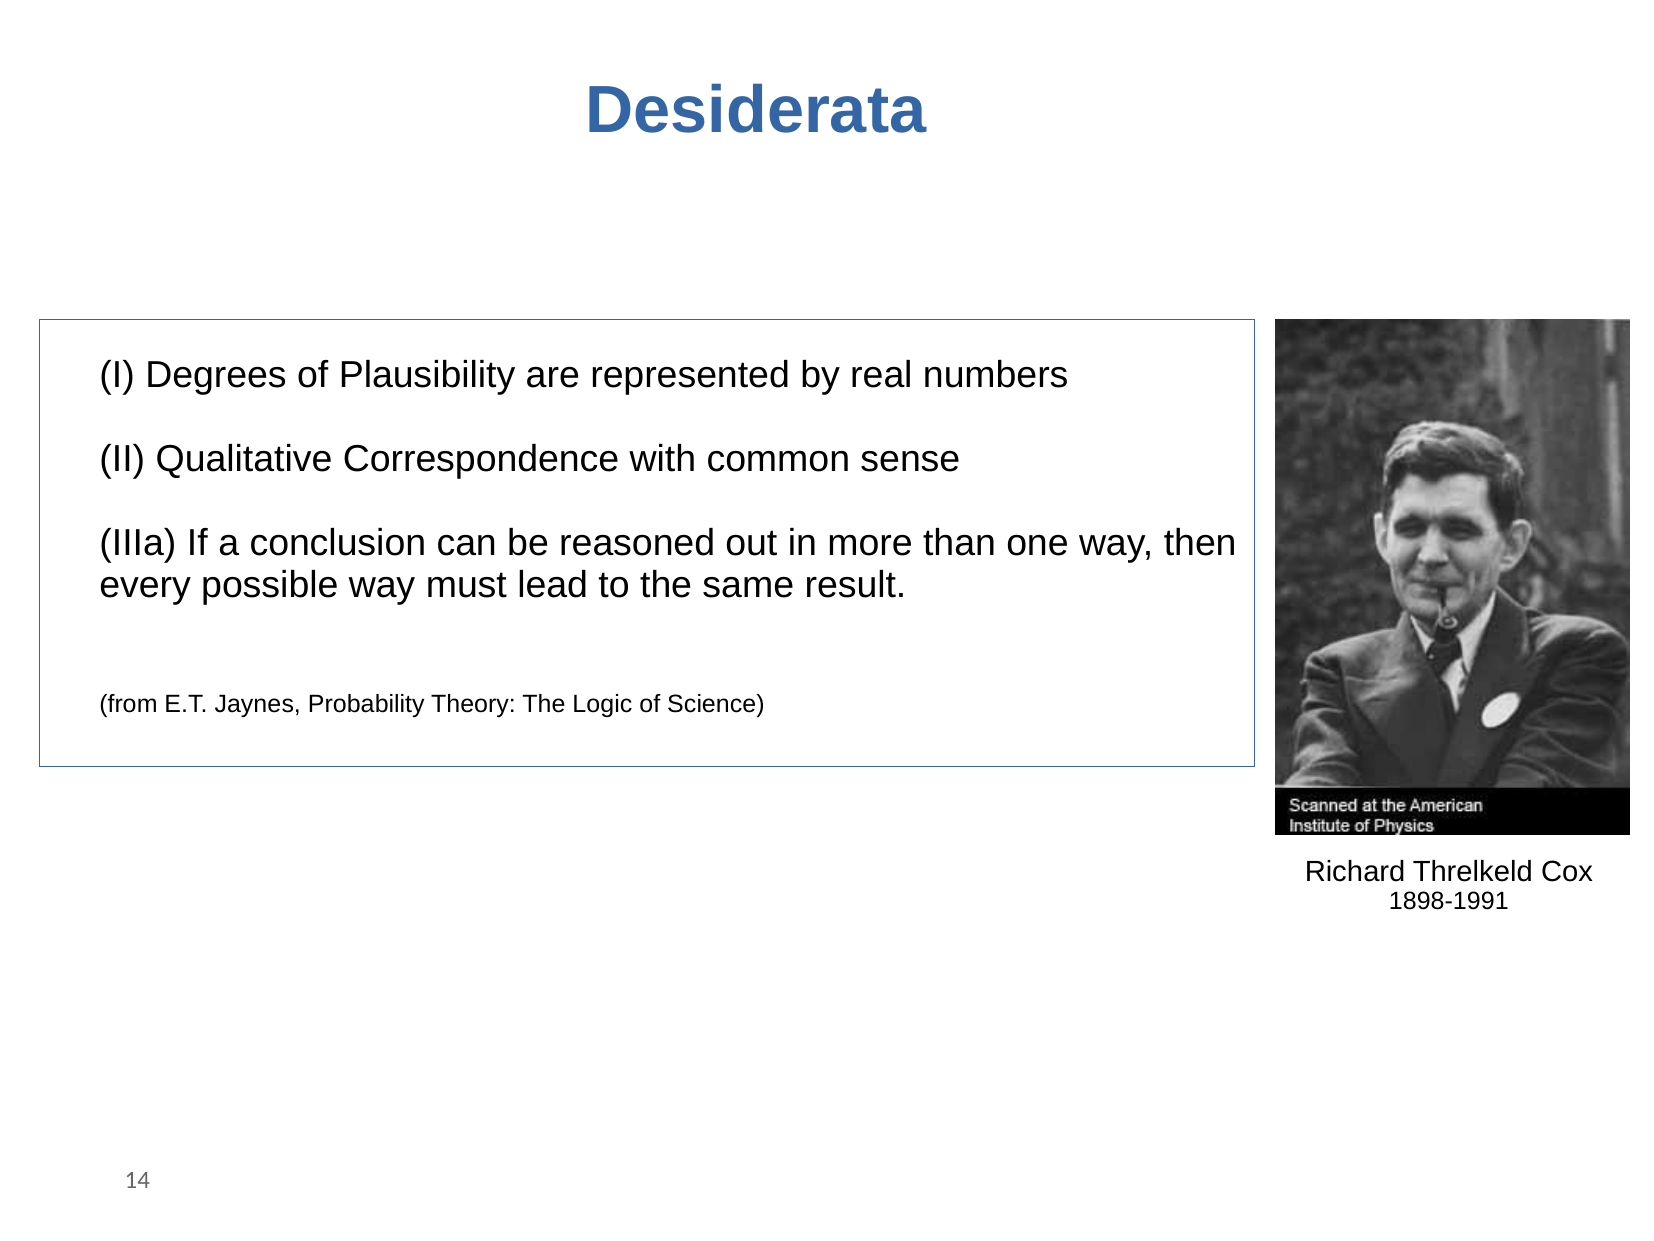

# Desiderata
(I) Degrees of Plausibility are represented by real numbers
(II) Qualitative Correspondence with common sense
(IIIa) If a conclusion can be reasoned out in more than one way, then every possible way must lead to the same result.
(from E.T. Jaynes, Probability Theory: The Logic of Science)
Richard Threlkeld Cox
1898-1991
14